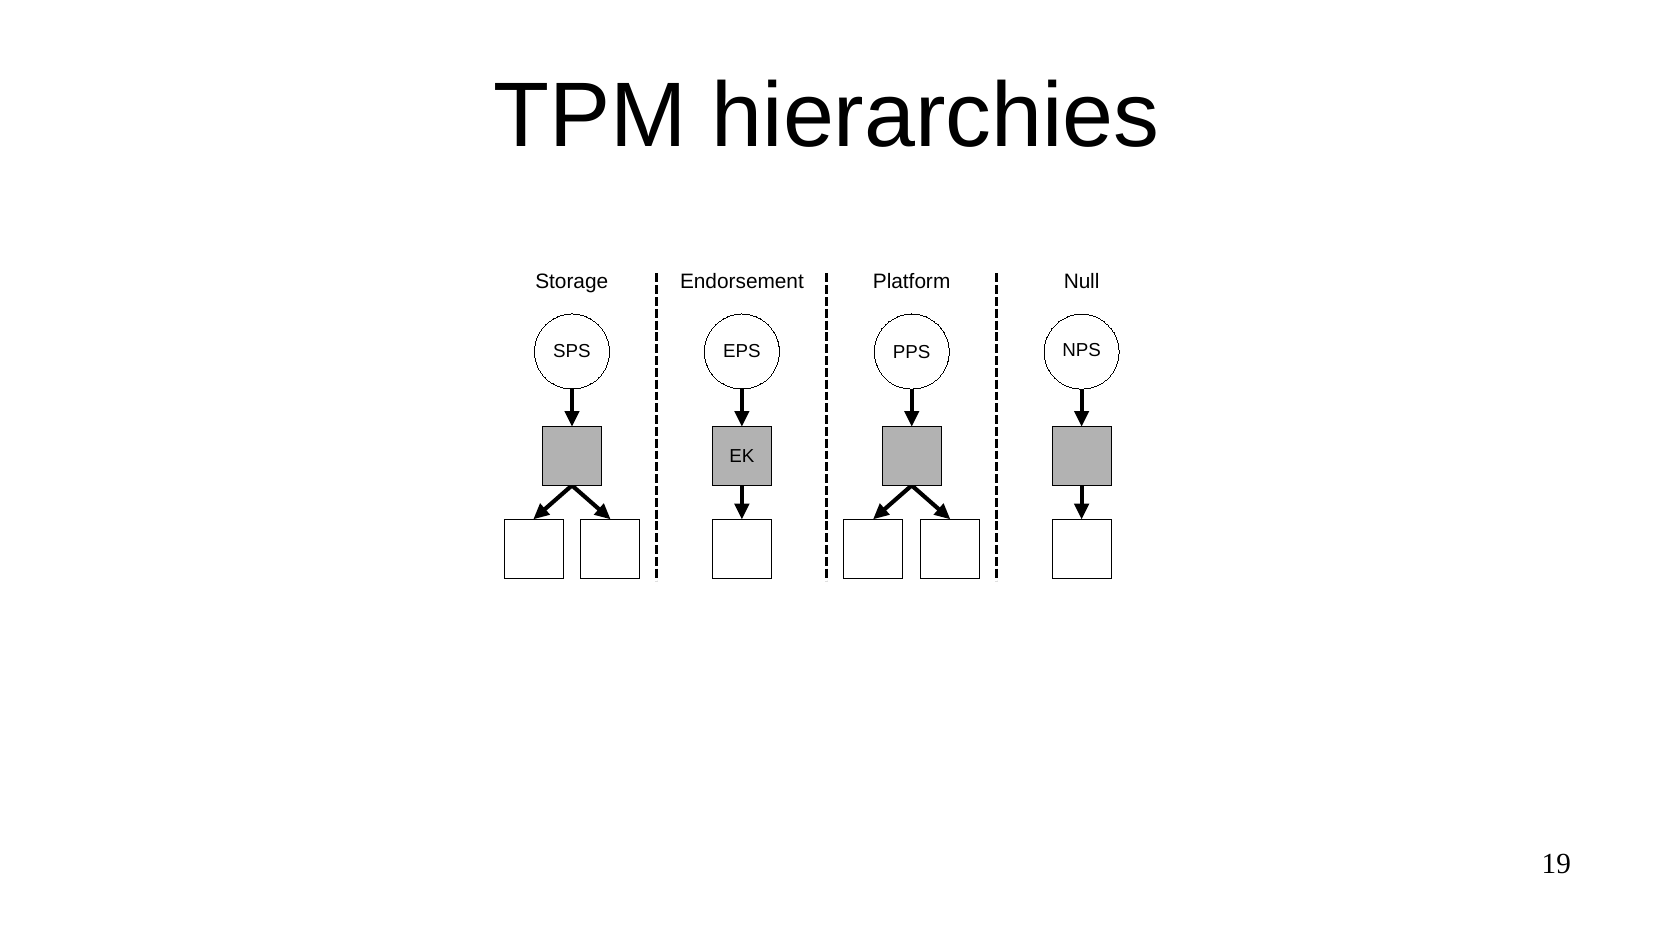

# TPM hierarchies
Storage
Endorsement
Platform
Null
SPS
EPS
PPS
NPS
EK
19